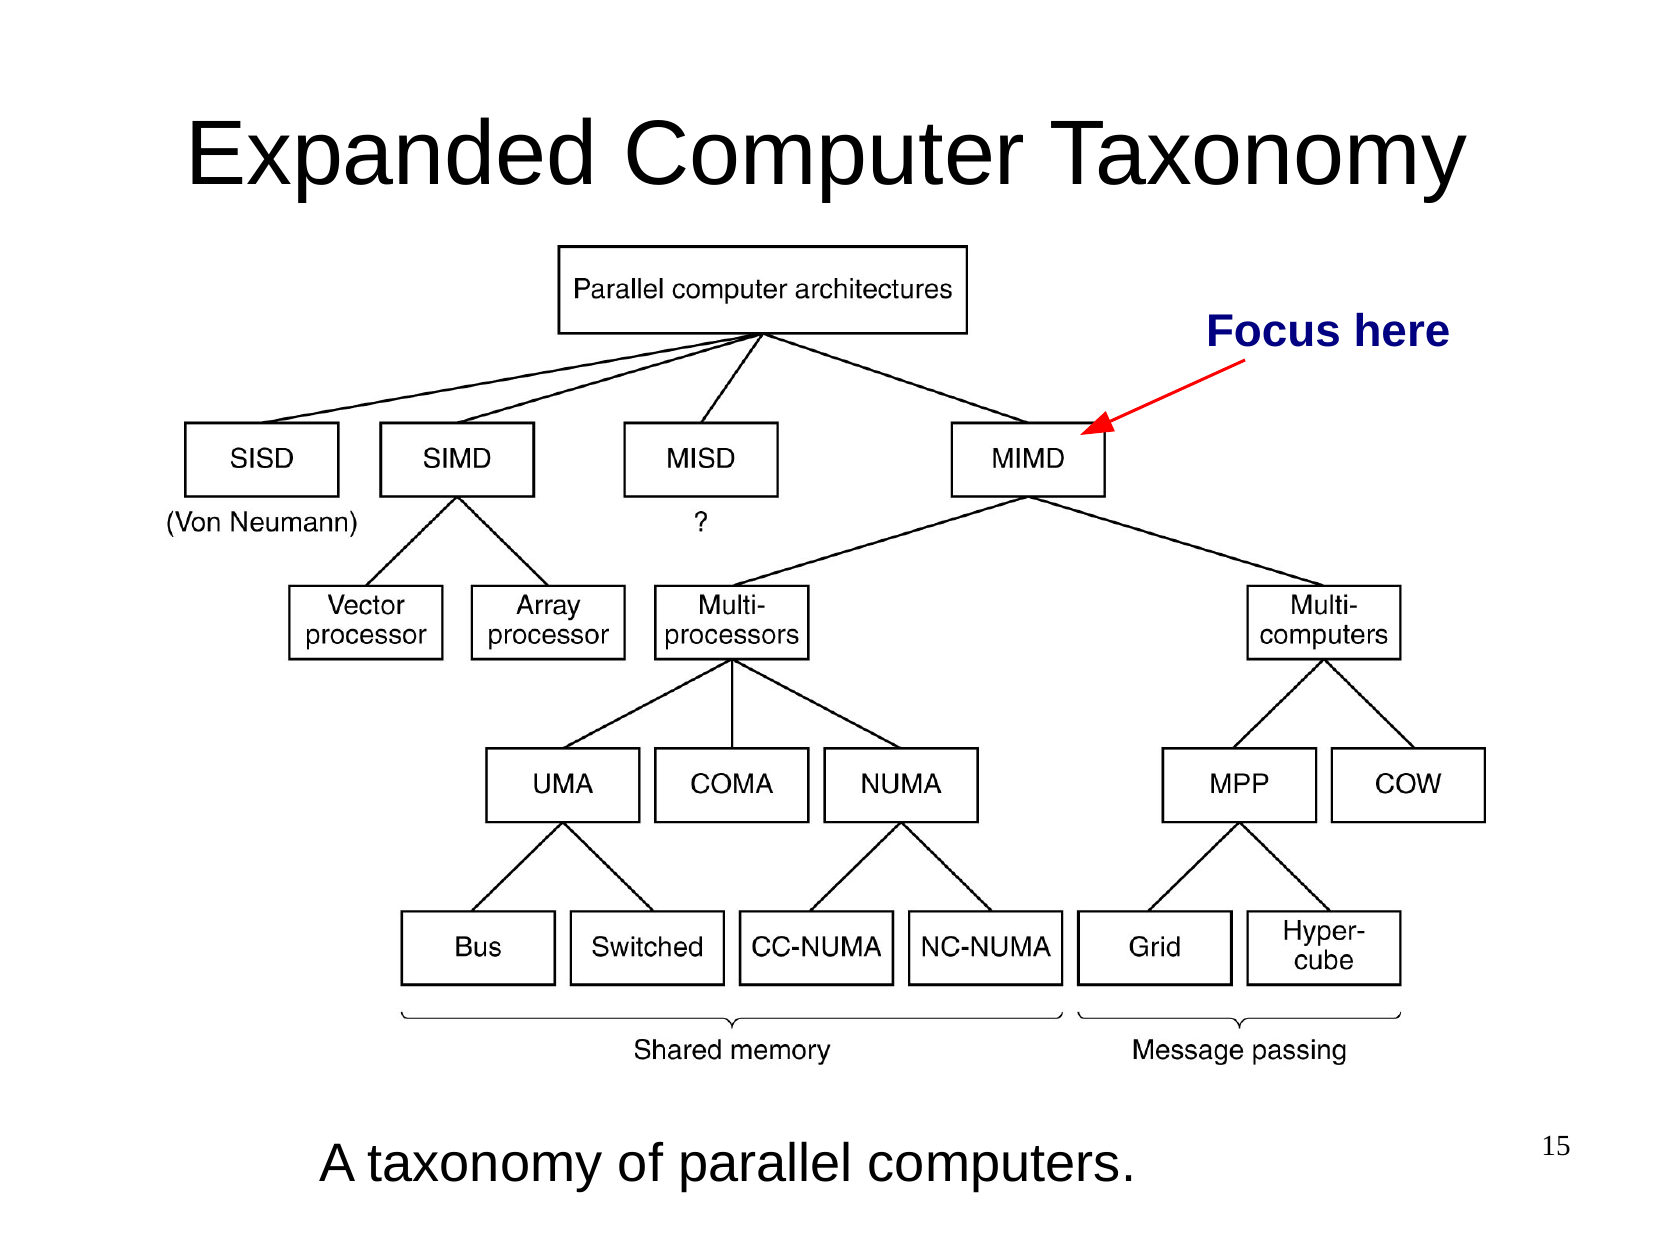

# Expanded Computer Taxonomy
Focus here
A taxonomy of parallel computers.
15